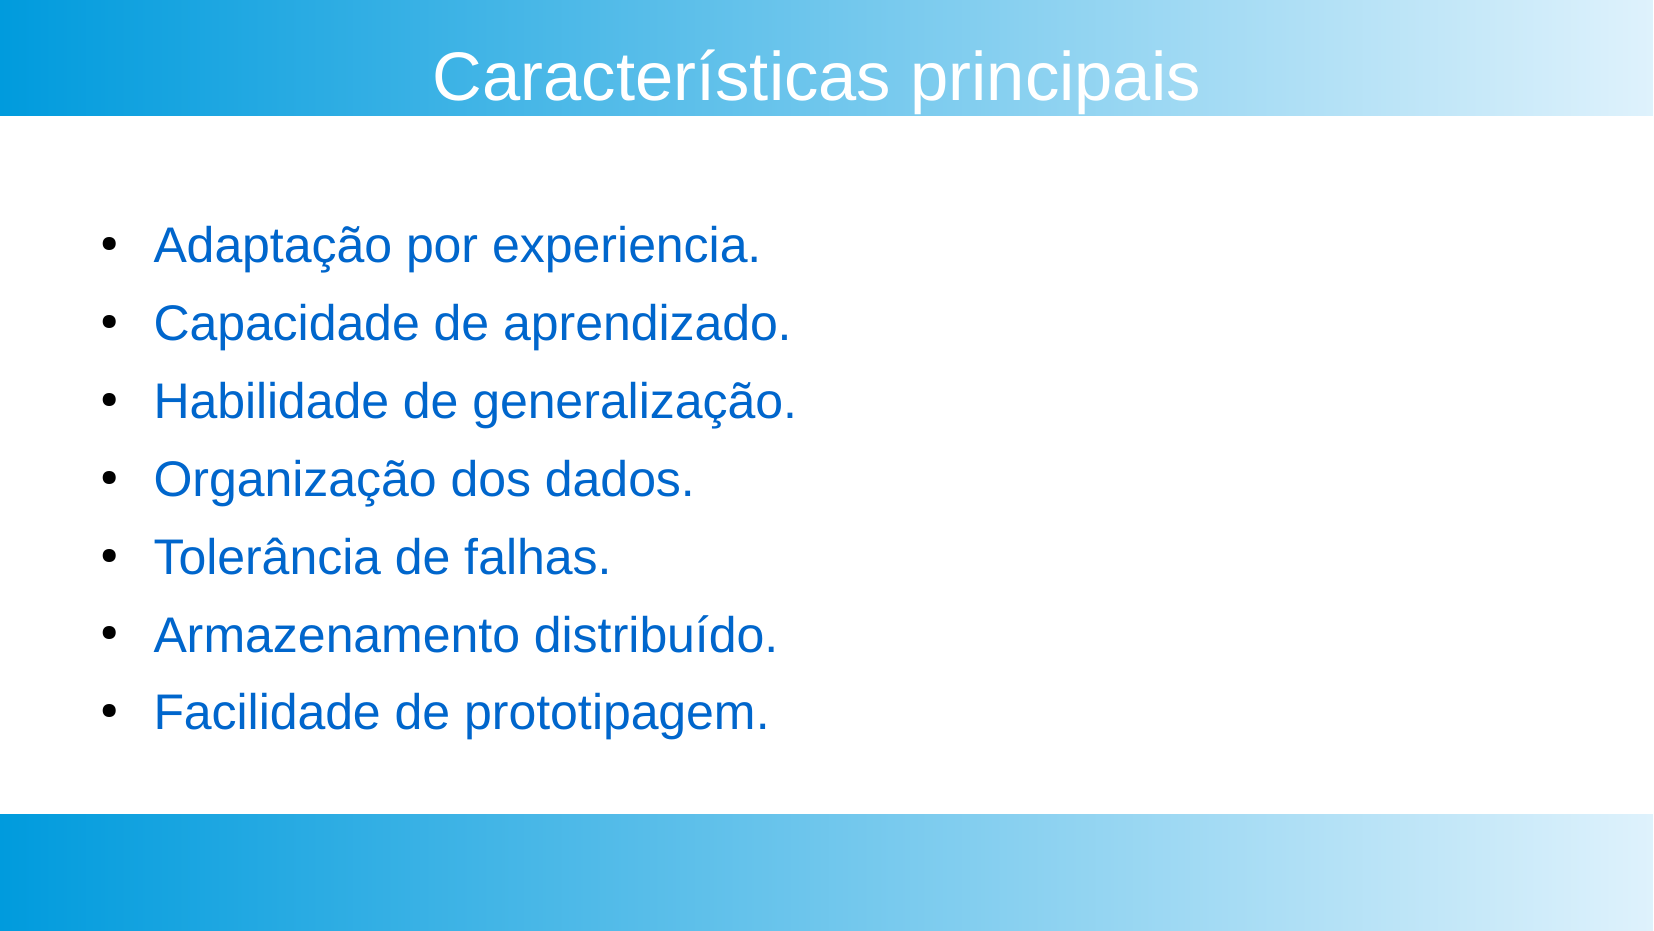

# Características principais
Adaptação por experiencia.
Capacidade de aprendizado.
Habilidade de generalização.
Organização dos dados.
Tolerância de falhas.
Armazenamento distribuído.
Facilidade de prototipagem.